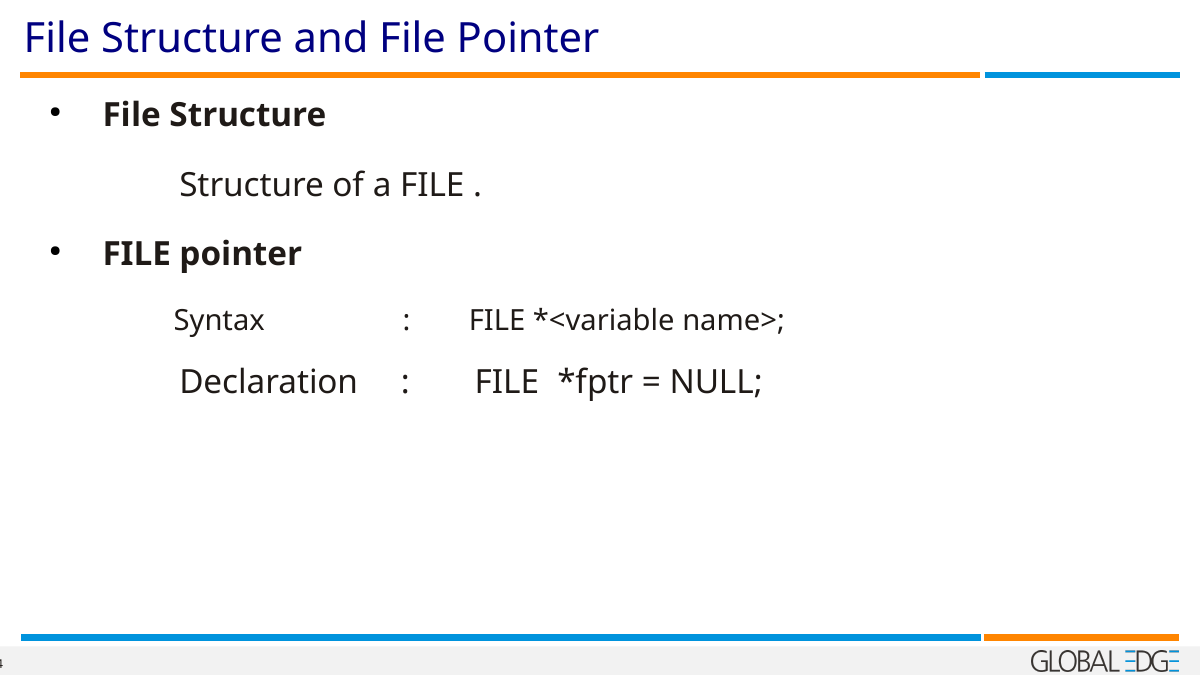

# File Structure and File Pointer
File Structure
 		Structure of a FILE .
FILE pointer
Syntax 		 :	FILE *<variable name>;
 		Declaration 	:	FILE	 *fptr = NULL;